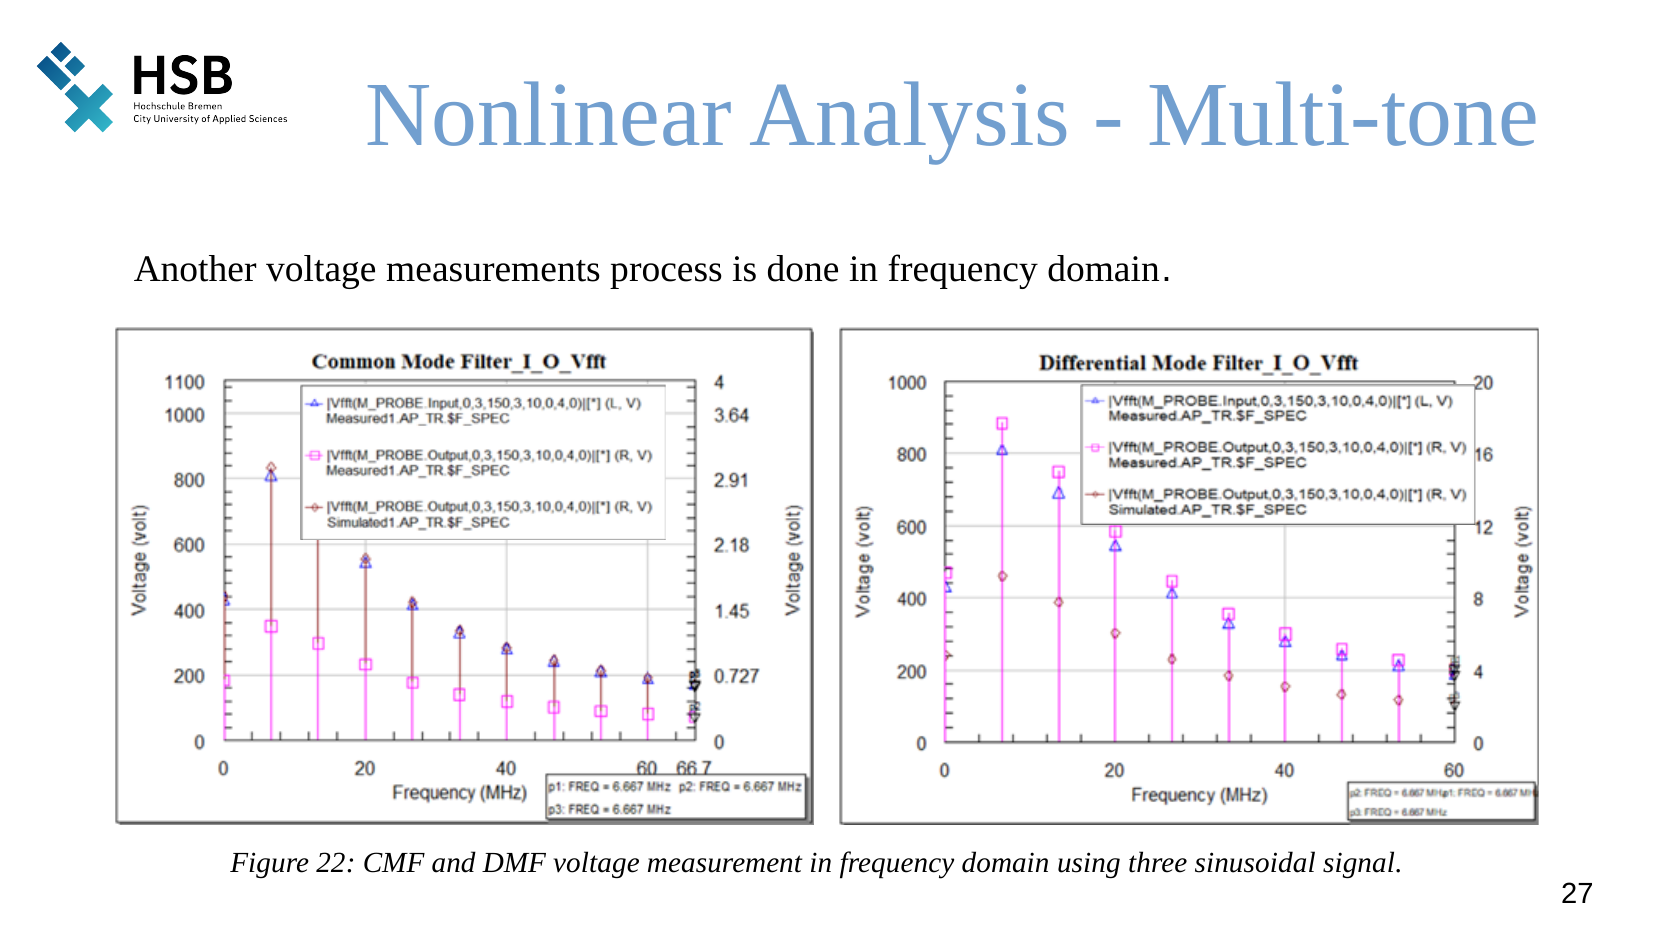

# Nonlinear Analysis - Multi-tone
Another voltage measurements process is done in frequency domain.
Figure 22: CMF and DMF voltage measurement in frequency domain using three sinusoidal signal.